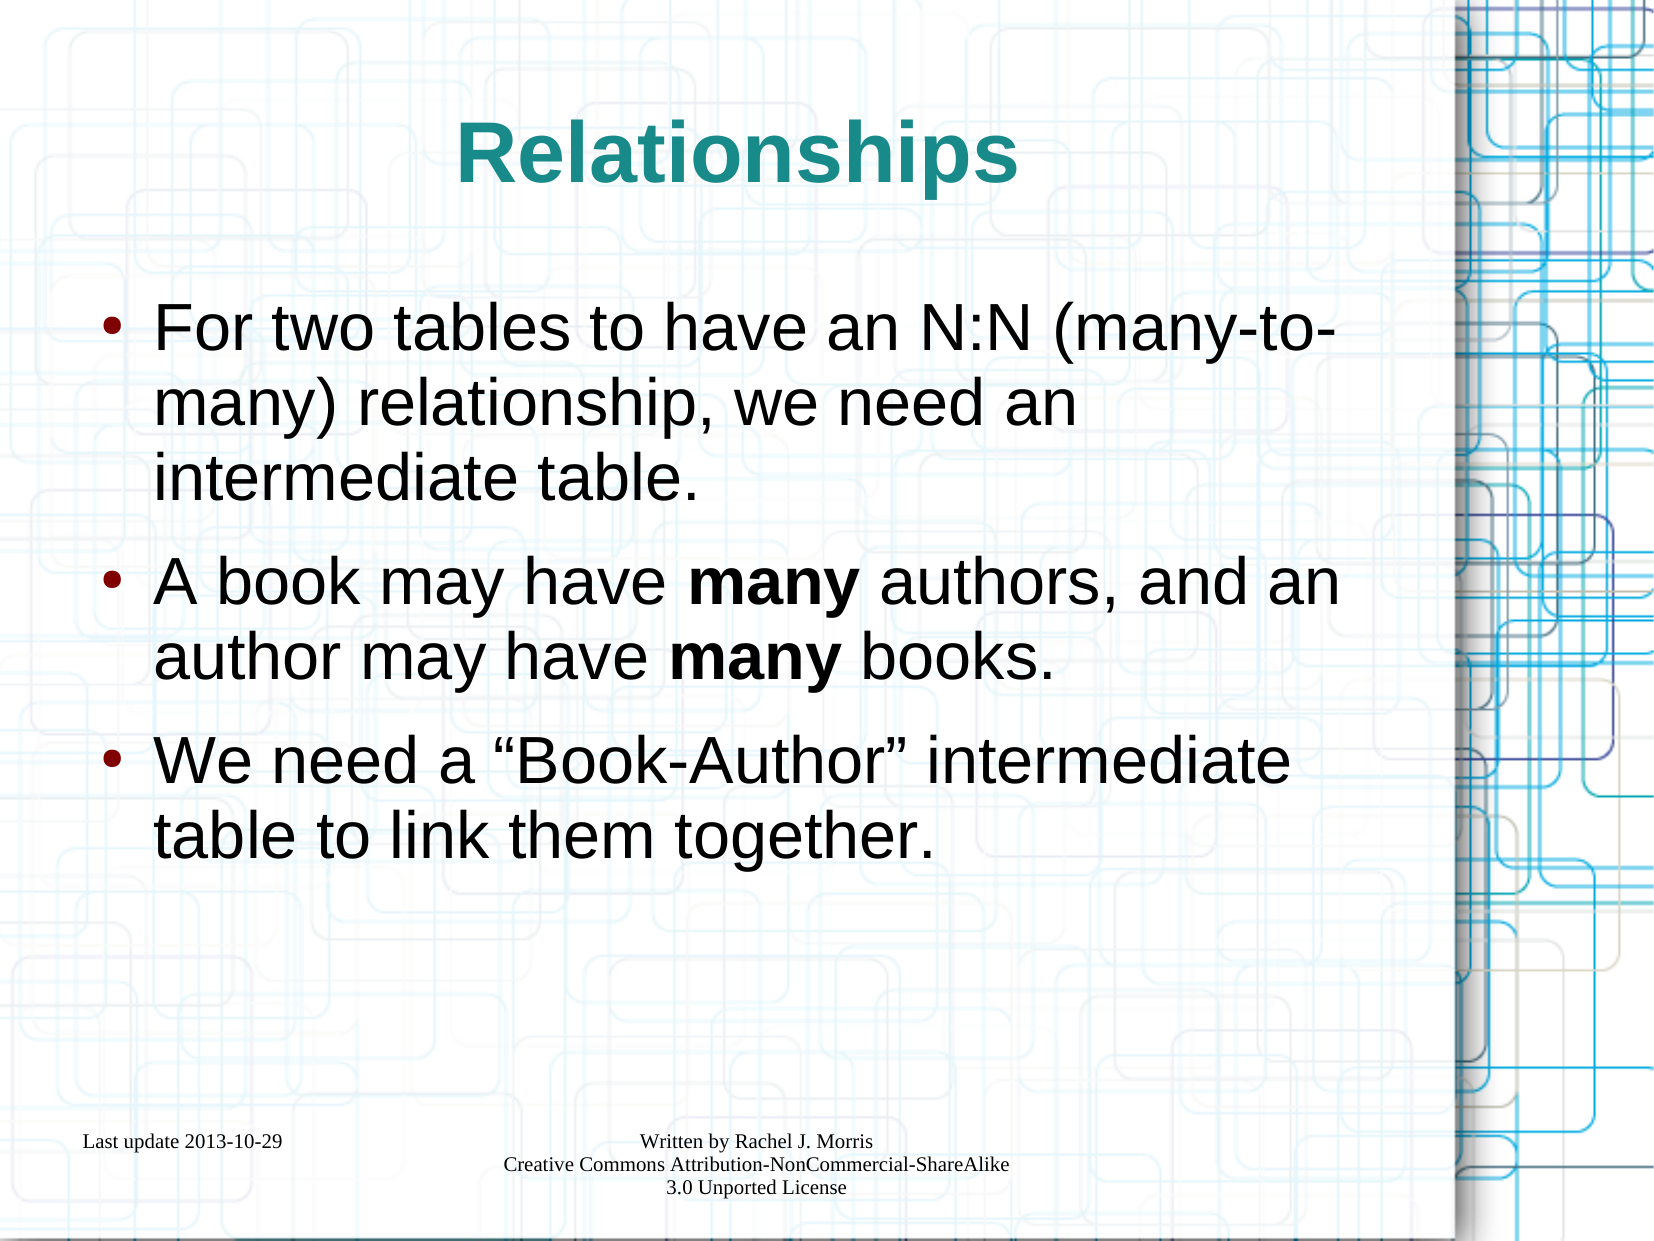

# Relationships
For two tables to have an N:N (many-to-many) relationship, we need an intermediate table.
A book may have many authors, and an author may have many books.
We need a “Book-Author” intermediate table to link them together.